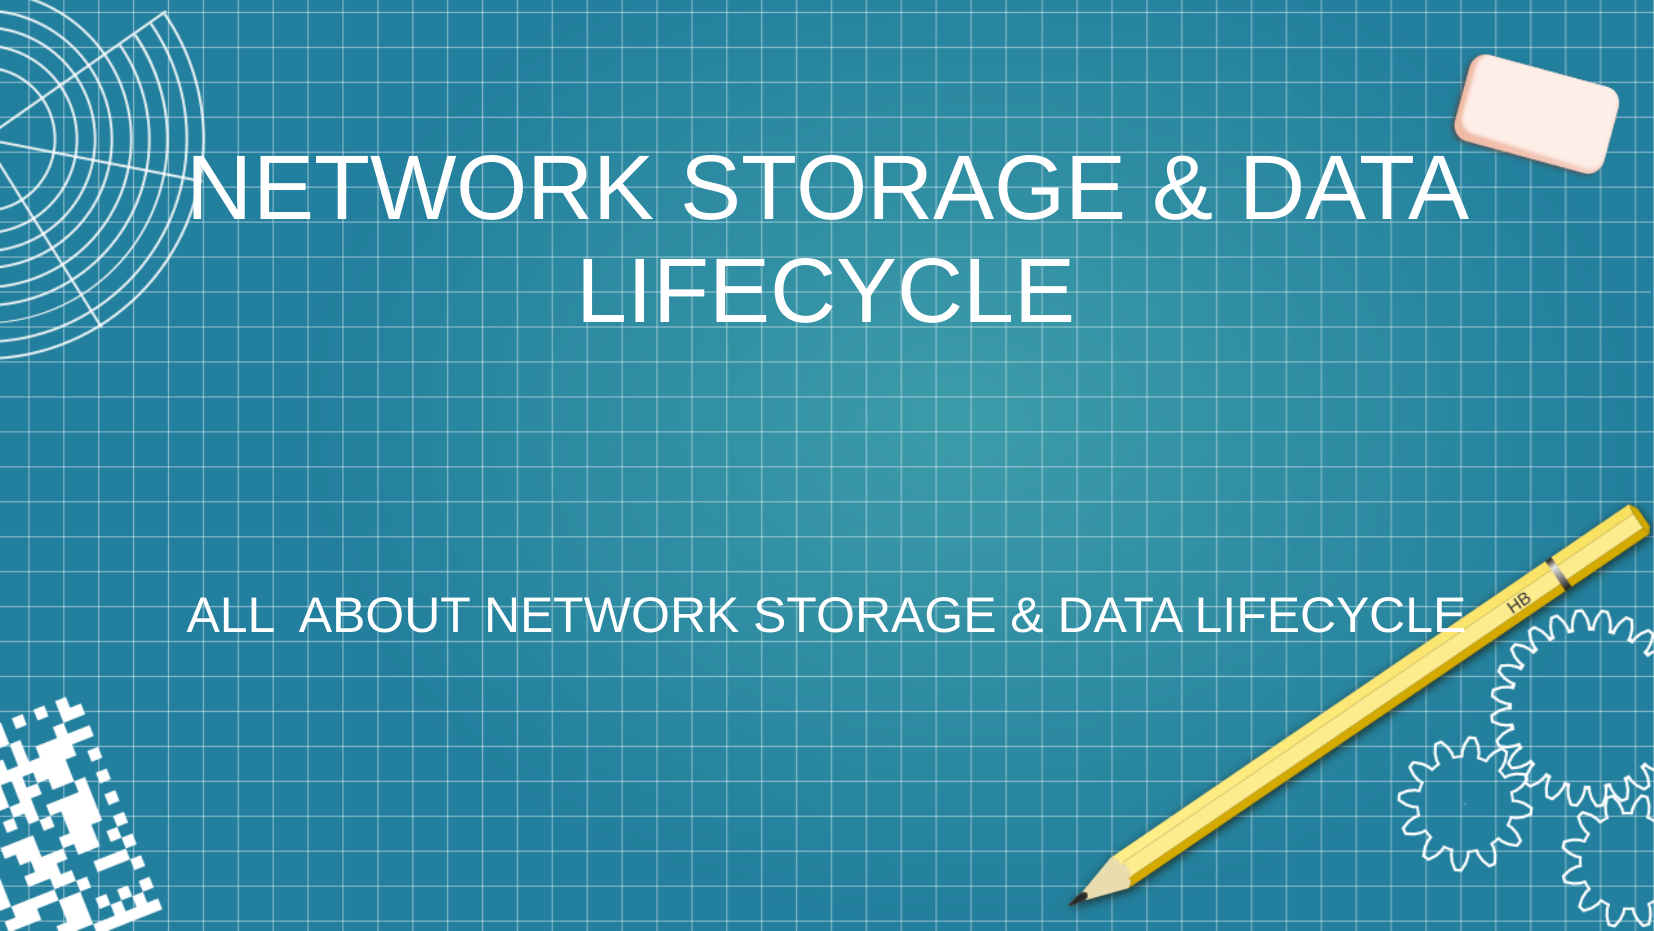

# NETWORK STORAGE & DATA LIFECYCLE
ALL ABOUT NETWORK STORAGE & DATA LIFECYCLE